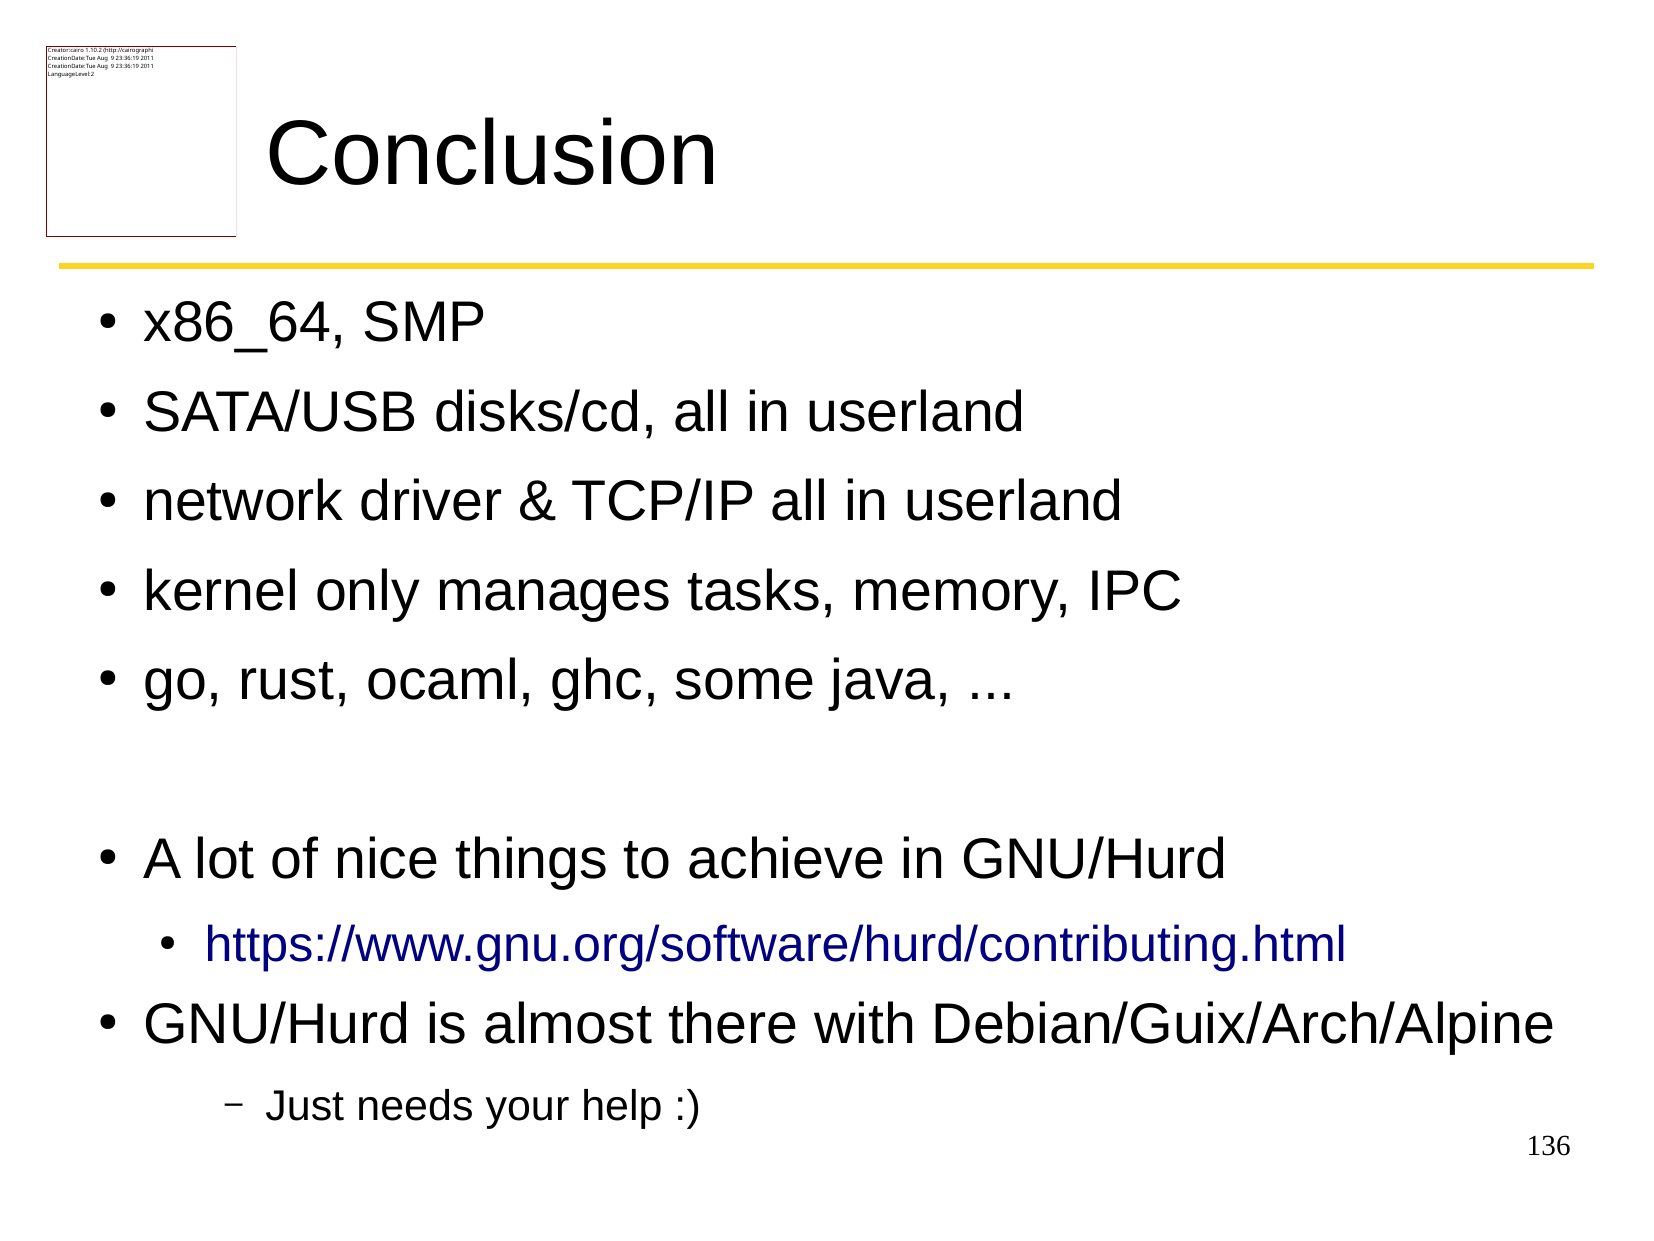

# Conclusion
x86_64, SMP
SATA/USB disks/cd, all in userland
network driver & TCP/IP all in userland
kernel only manages tasks, memory, IPC
go, rust, ocaml, ghc, some java, ...
A lot of nice things to achieve in GNU/Hurd
https://www.gnu.org/software/hurd/contributing.html
GNU/Hurd is almost there with Debian/Guix/Arch/Alpine
Just needs your help :)
136